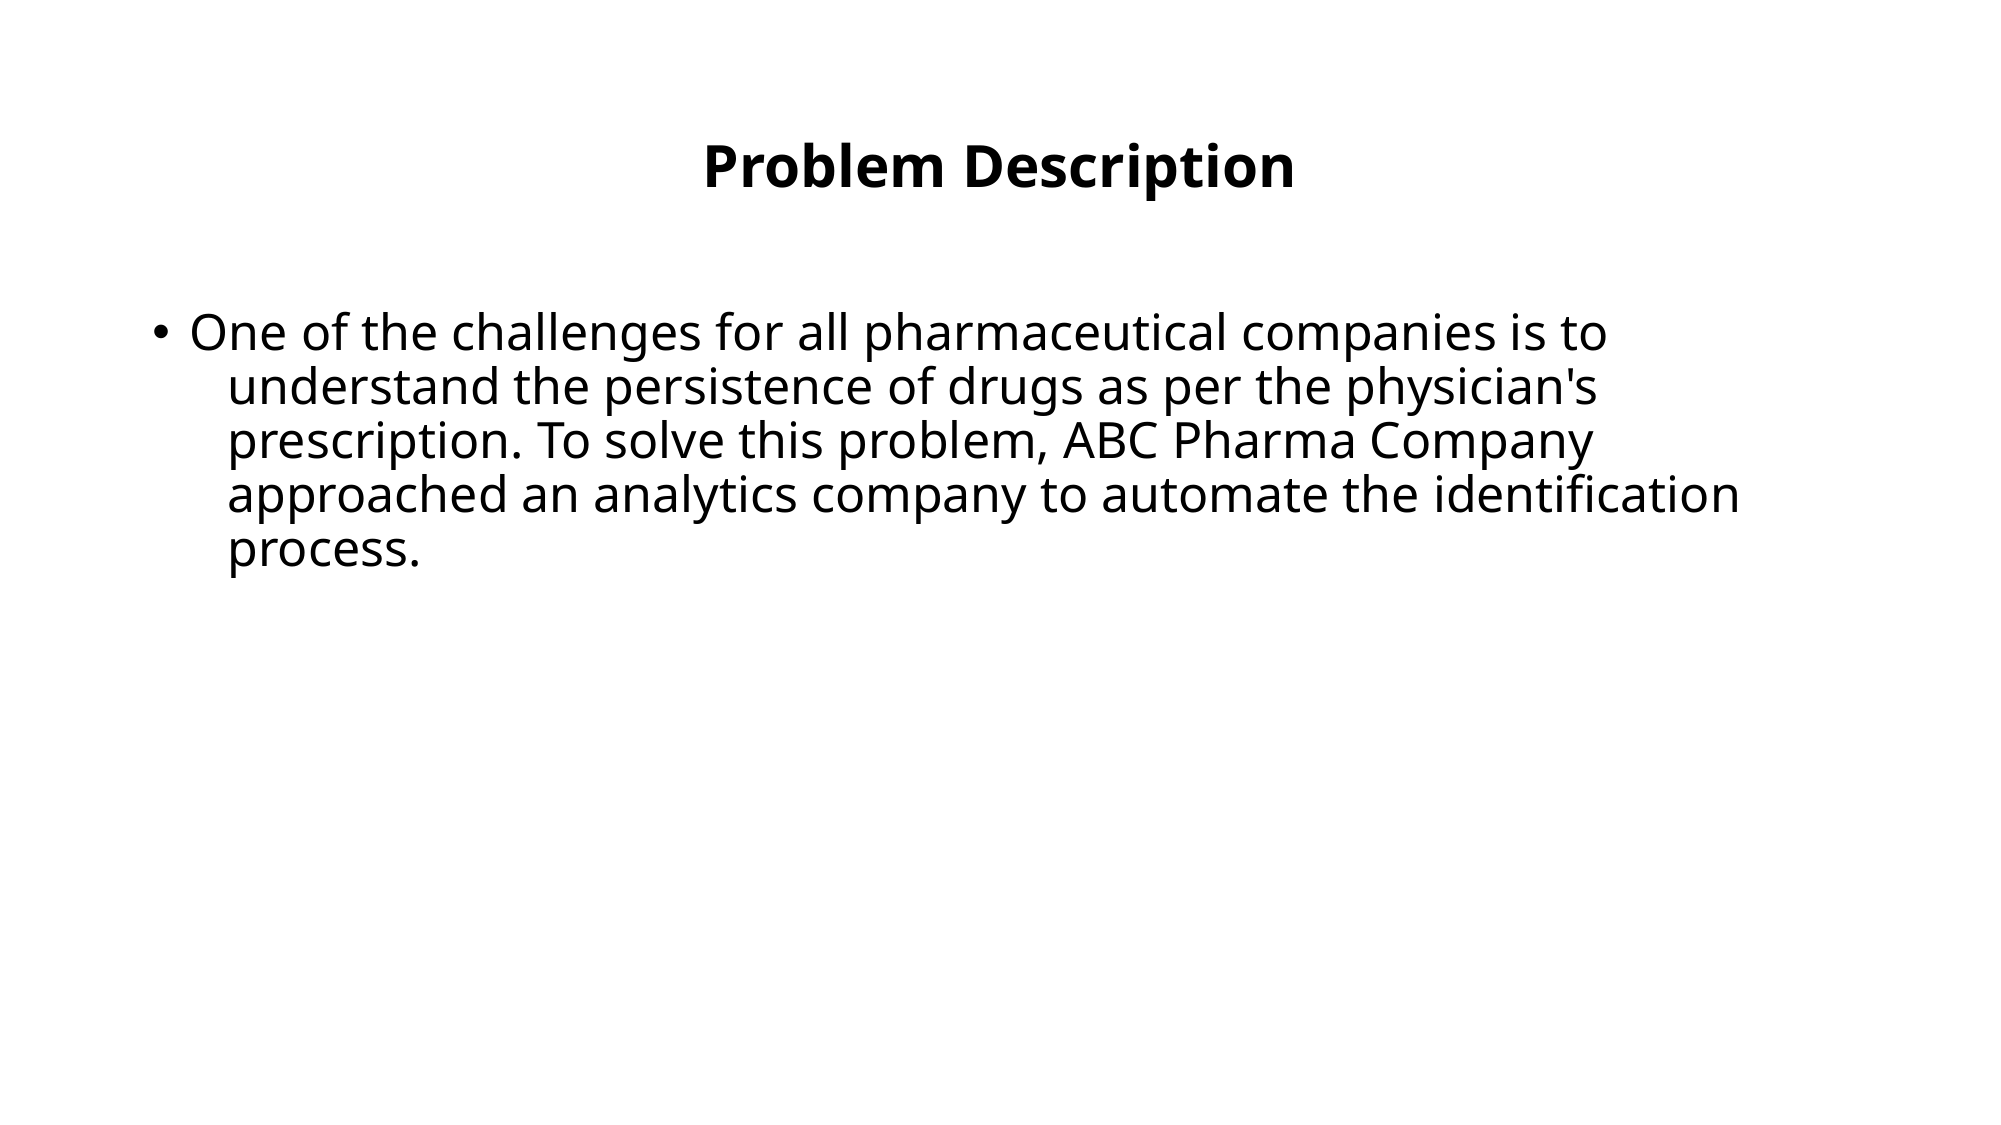

# Problem Description
One of the challenges for all pharmaceutical companies is to understand the persistence of drugs as per the physician's prescription. To solve this problem, ABC Pharma Company approached an analytics company to automate the identification process.